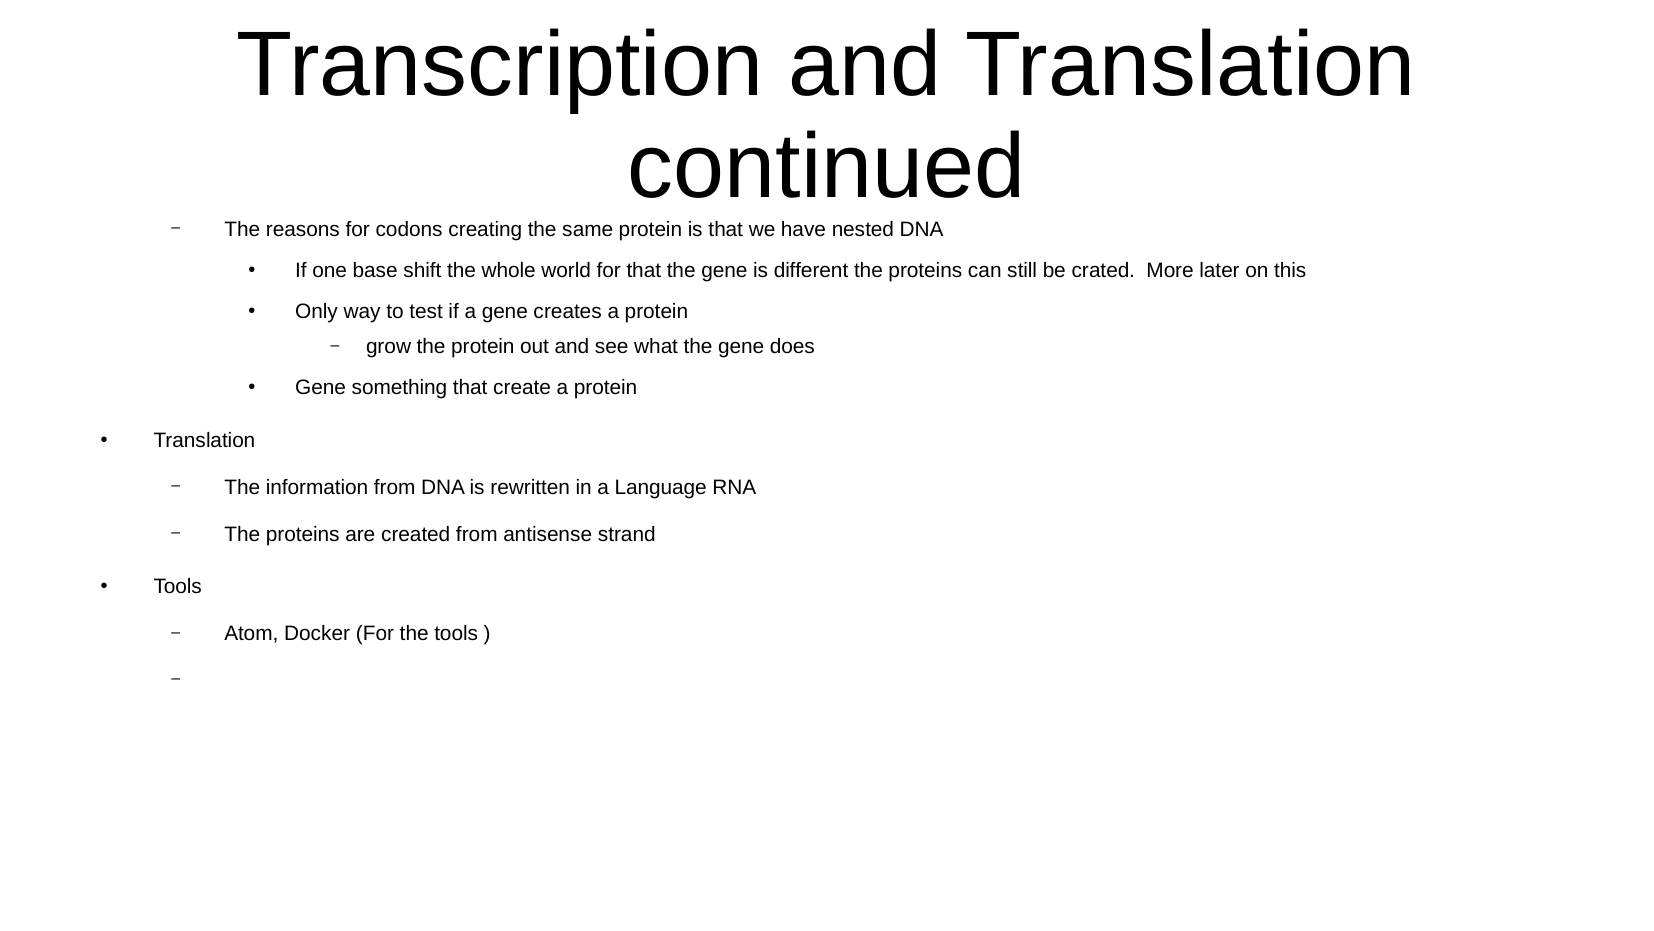

# Transcription and Translation continued
The reasons for codons creating the same protein is that we have nested DNA
If one base shift the whole world for that the gene is different the proteins can still be crated. More later on this
Only way to test if a gene creates a protein
grow the protein out and see what the gene does
Gene something that create a protein
Translation
The information from DNA is rewritten in a Language RNA
The proteins are created from antisense strand
Tools
Atom, Docker (For the tools )